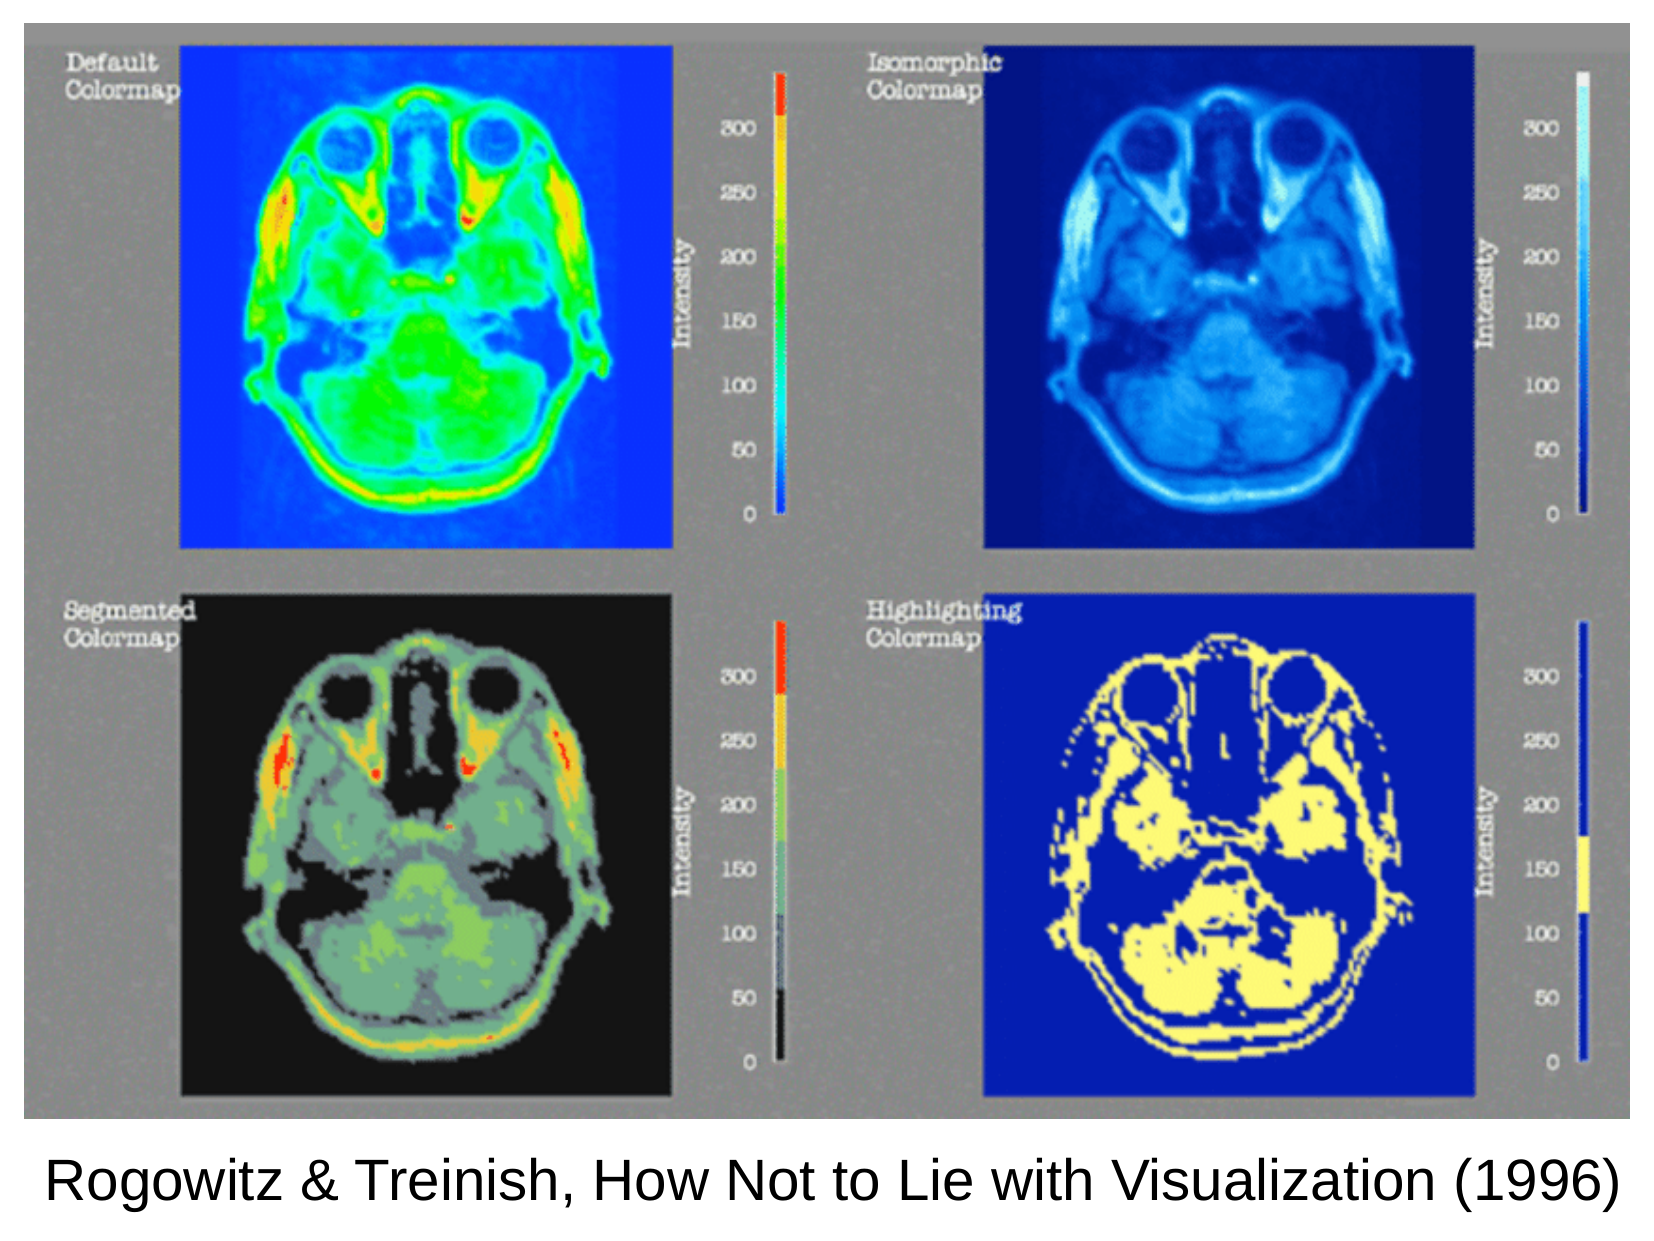

#
Rogowitz & Treinish, How Not to Lie with Visualization (1996)